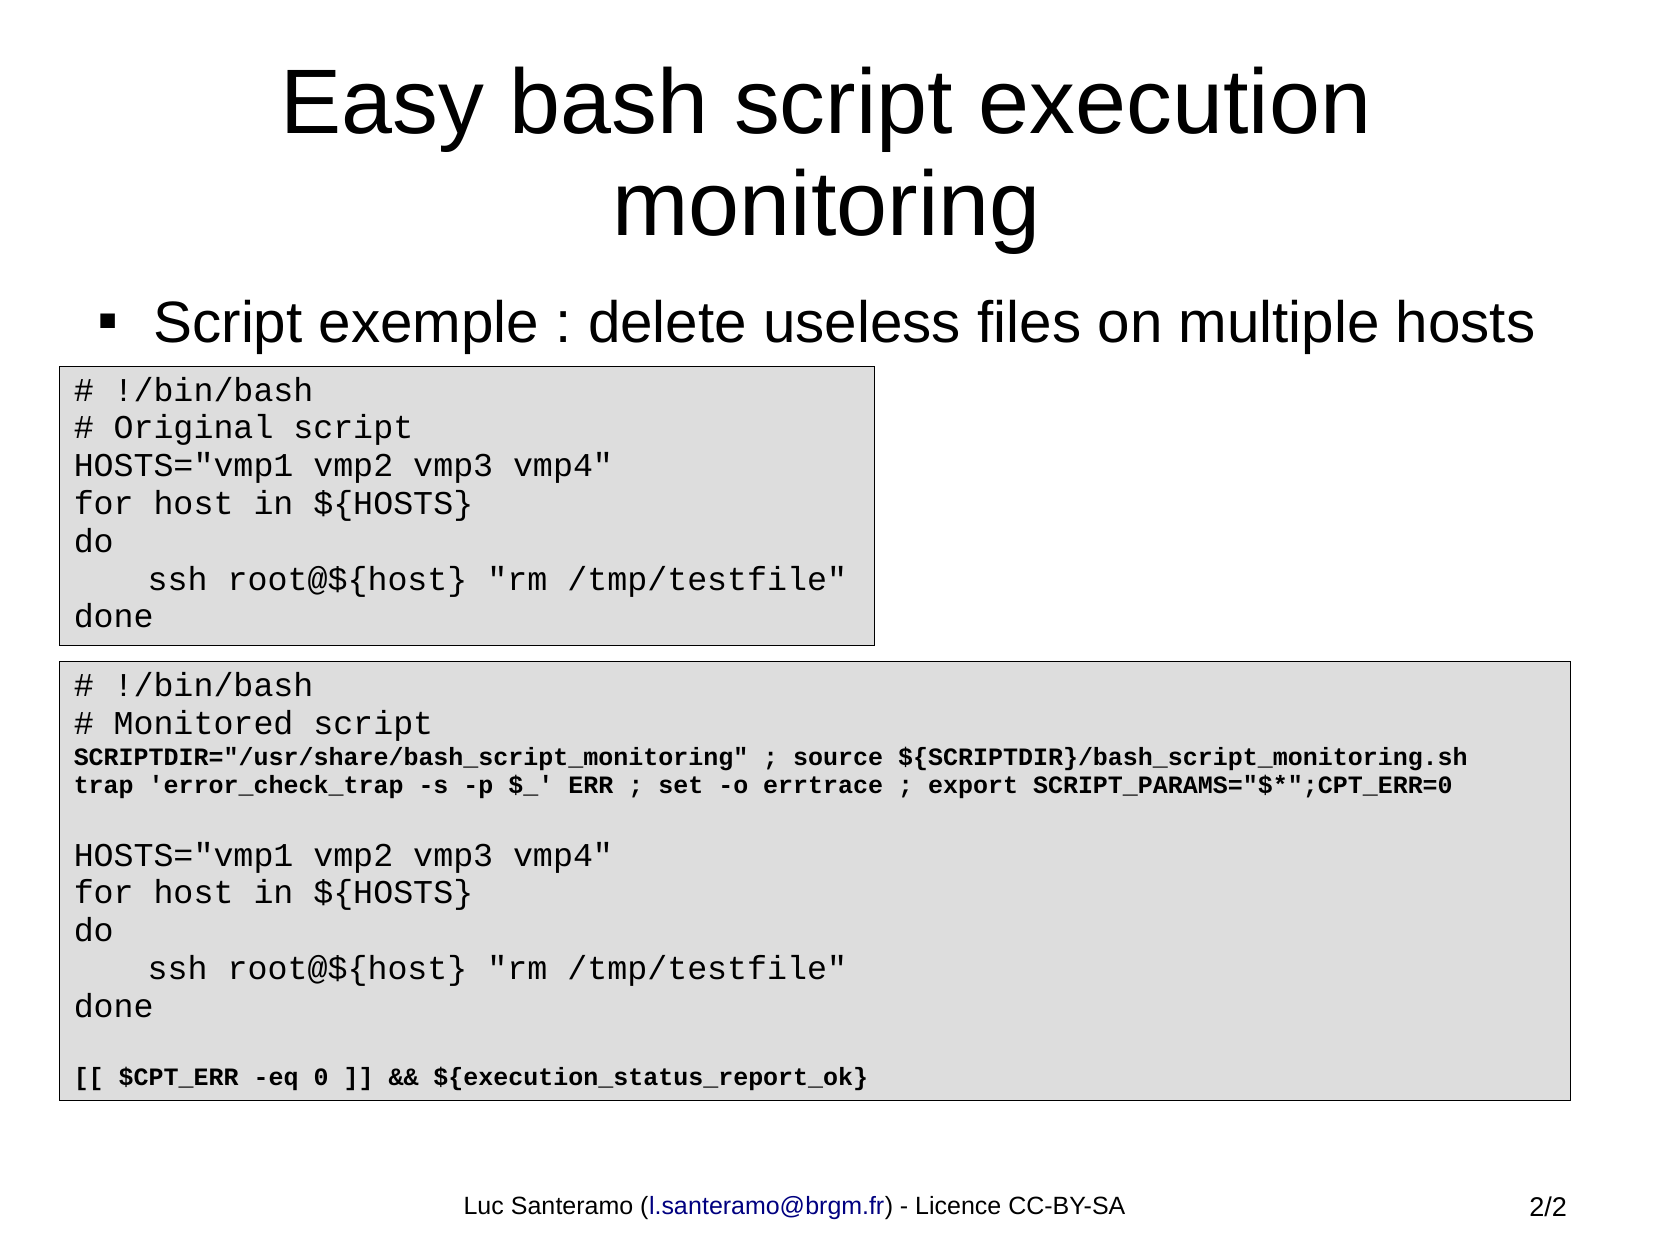

# Easy bash script execution monitoring
Script exemple : delete useless files on multiple hosts
# !/bin/bash
# Original script
HOSTS="vmp1 vmp2 vmp3 vmp4"
for host in ${HOSTS}
do
	ssh root@${host} "rm /tmp/testfile"
done
# !/bin/bash
# Monitored script
SCRIPTDIR="/usr/share/bash_script_monitoring" ; source ${SCRIPTDIR}/bash_script_monitoring.sh
trap 'error_check_trap -s -p $_' ERR ; set -o errtrace ; export SCRIPT_PARAMS="$*";CPT_ERR=0
HOSTS="vmp1 vmp2 vmp3 vmp4"
for host in ${HOSTS}
do
	ssh root@${host} "rm /tmp/testfile"
done
[[ $CPT_ERR -eq 0 ]] && ${execution_status_report_ok}
Luc Santeramo (l.santeramo@brgm.fr) - Licence CC-BY-SA